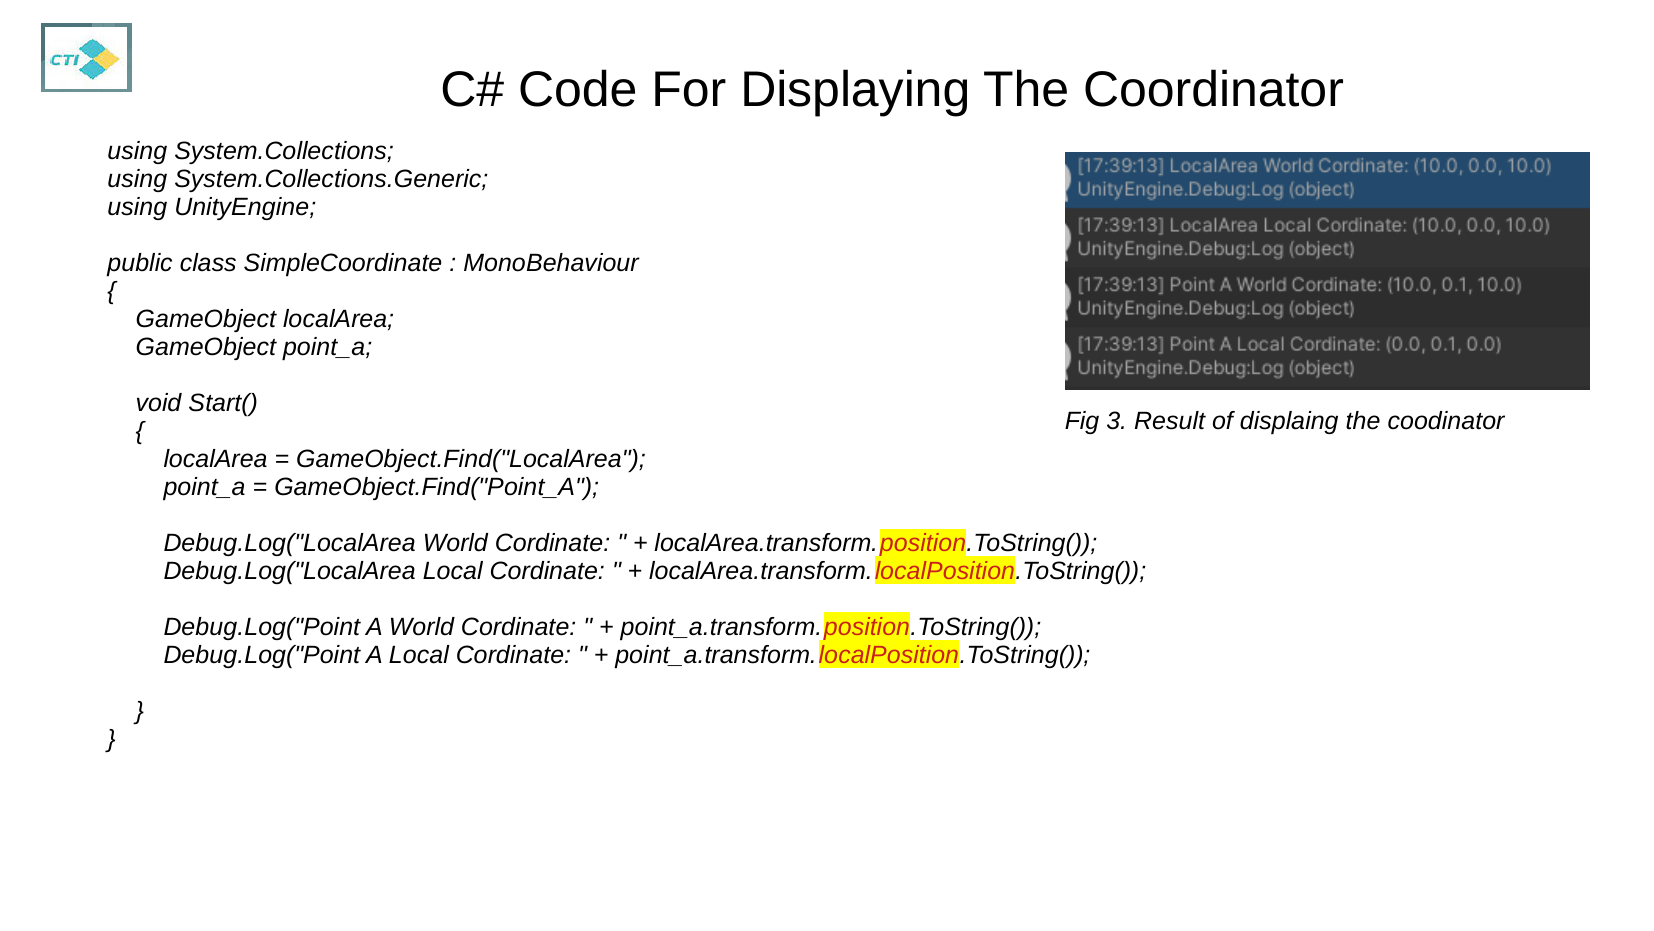

C# Code For Displaying The Coordinator
using System.Collections;
using System.Collections.Generic;
using UnityEngine;
public class SimpleCoordinate : MonoBehaviour
{
 GameObject localArea;
 GameObject point_a;
 void Start()
 {
 localArea = GameObject.Find("LocalArea");
 point_a = GameObject.Find("Point_A");
 Debug.Log("LocalArea World Cordinate: " + localArea.transform.position.ToString());
 Debug.Log("LocalArea Local Cordinate: " + localArea.transform.localPosition.ToString());
 Debug.Log("Point A World Cordinate: " + point_a.transform.position.ToString());
 Debug.Log("Point A Local Cordinate: " + point_a.transform.localPosition.ToString());
 }
}
Fig 3. Result of displaing the coodinator